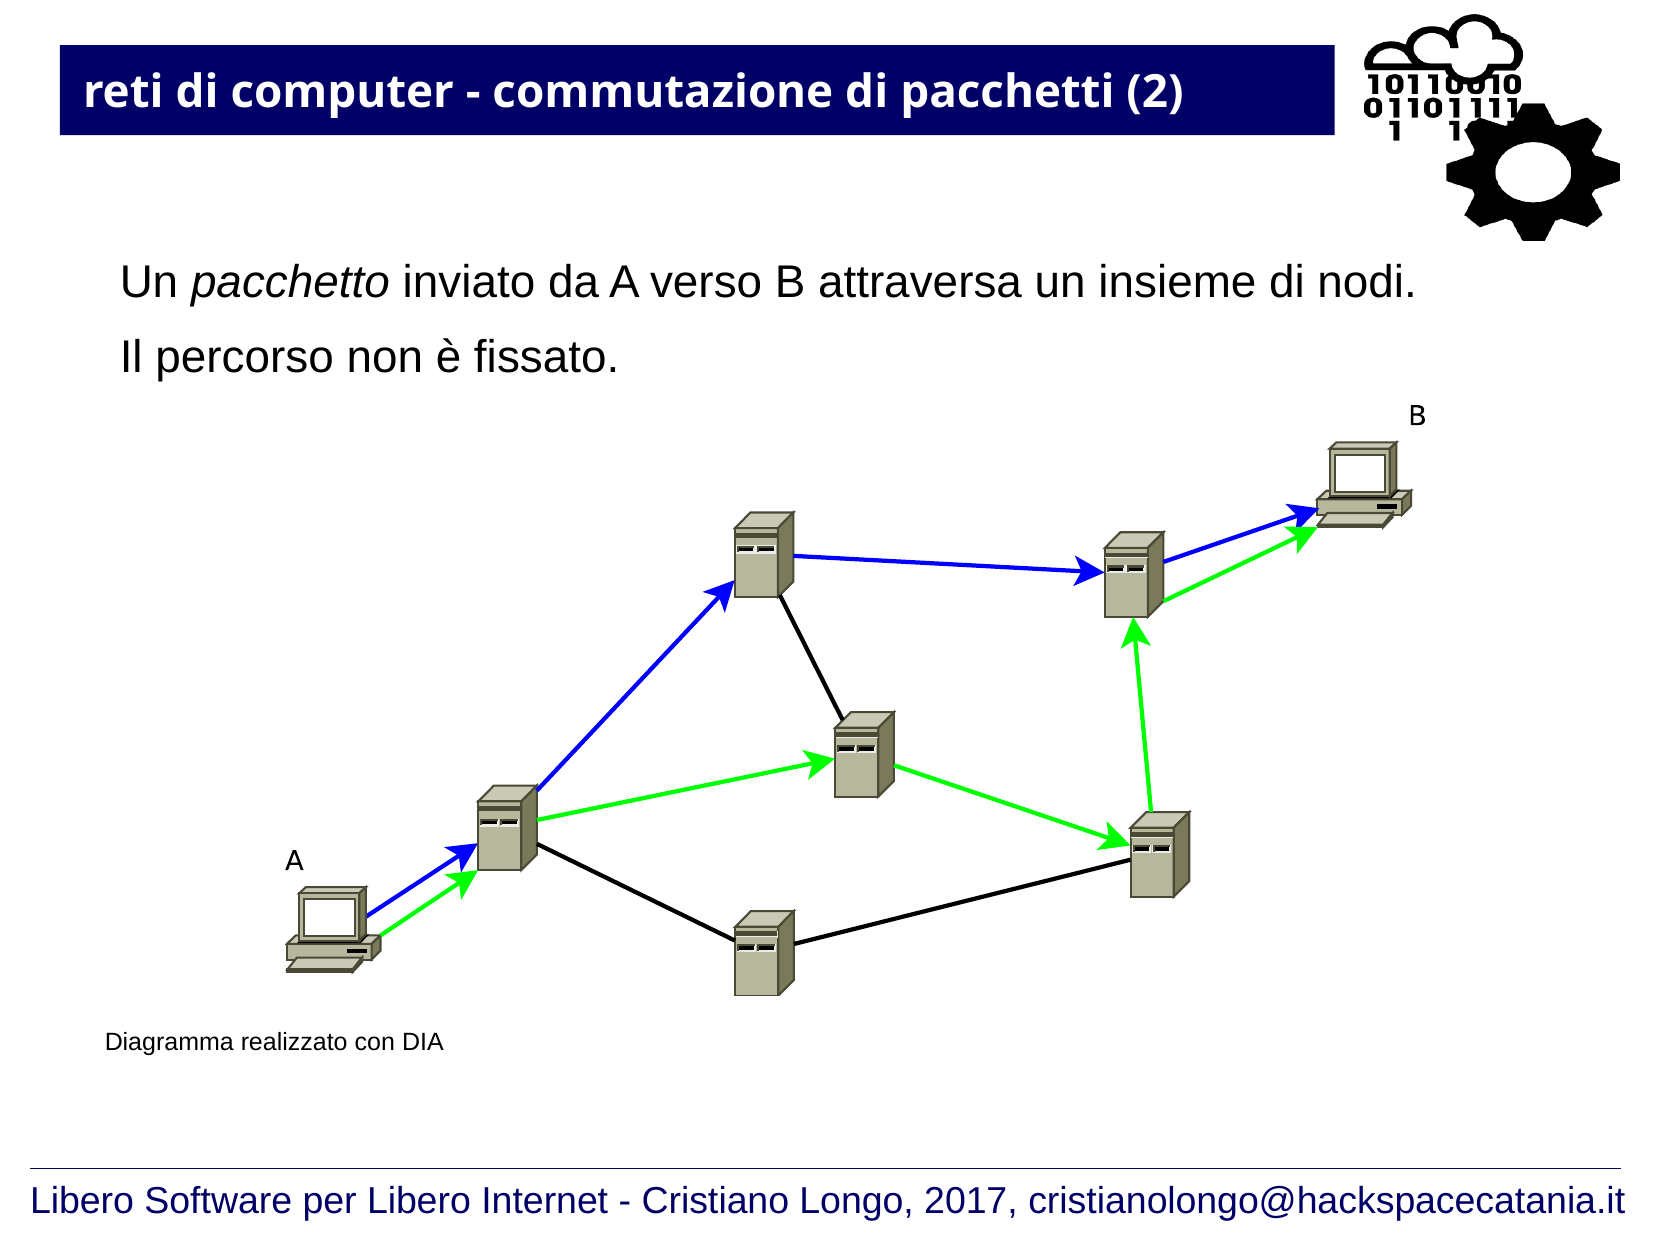

# reti di computer - commutazione di pacchetti (2)
Un pacchetto inviato da A verso B attraversa un insieme di nodi.
Il percorso non è fissato.
Diagramma realizzato con DIA
Libero Software per Libero Internet - Cristiano Longo, 2017, cristianolongo@hackspacecatania.it